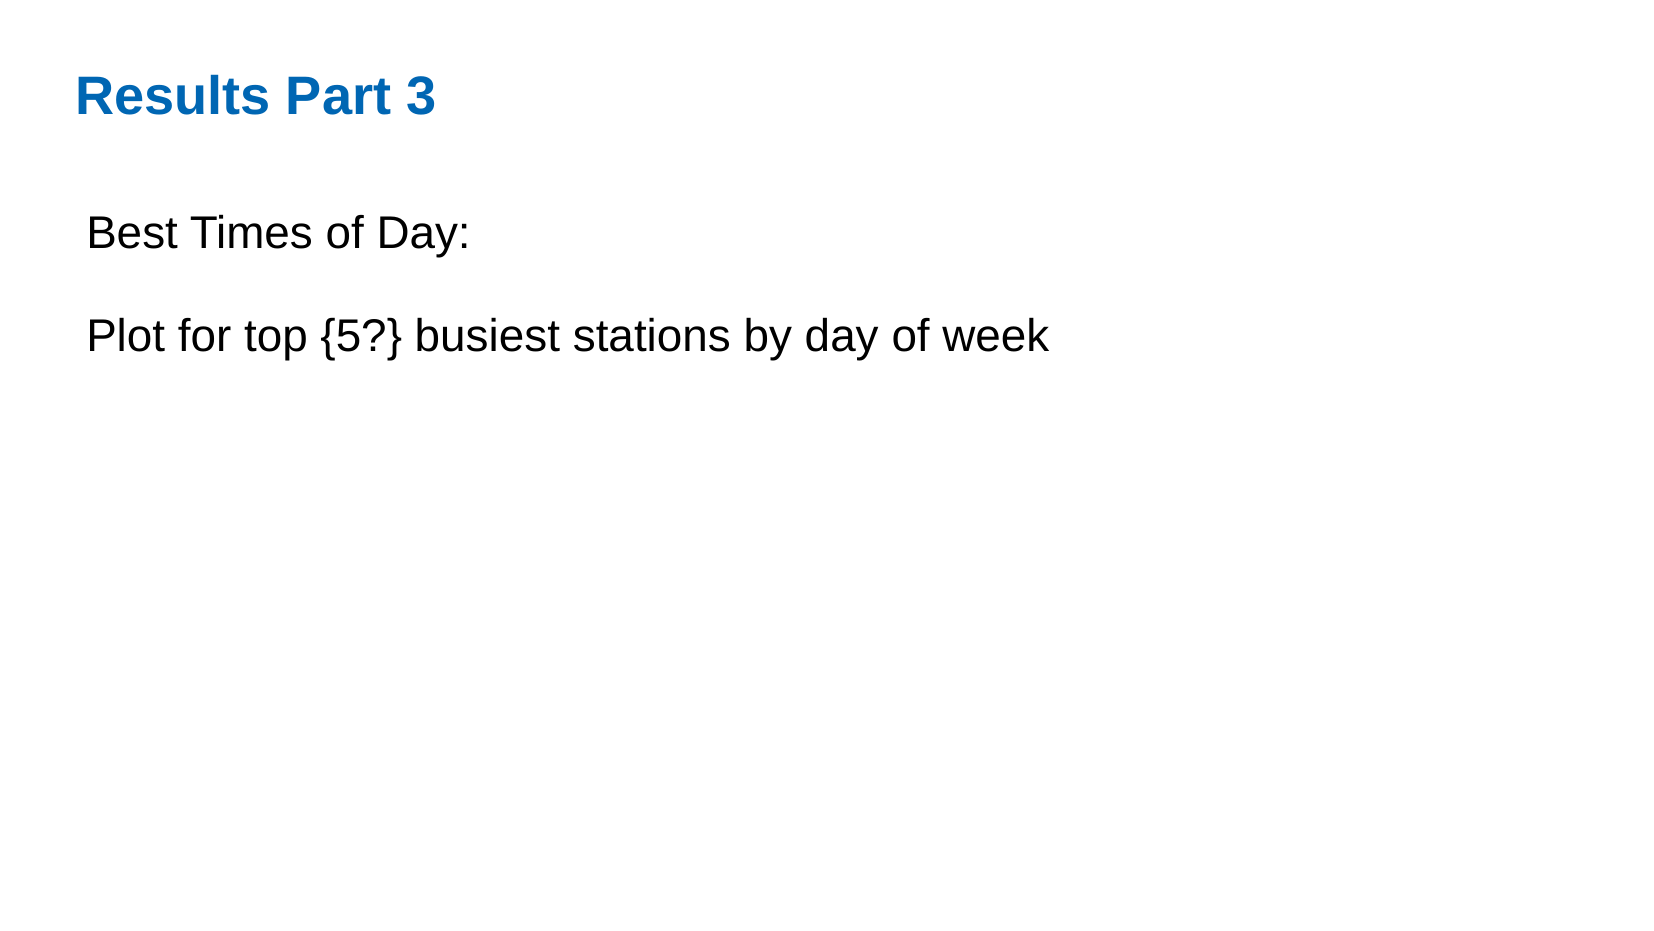

# Results Part 3
Best Times of Day:
Plot for top {5?} busiest stations by day of week